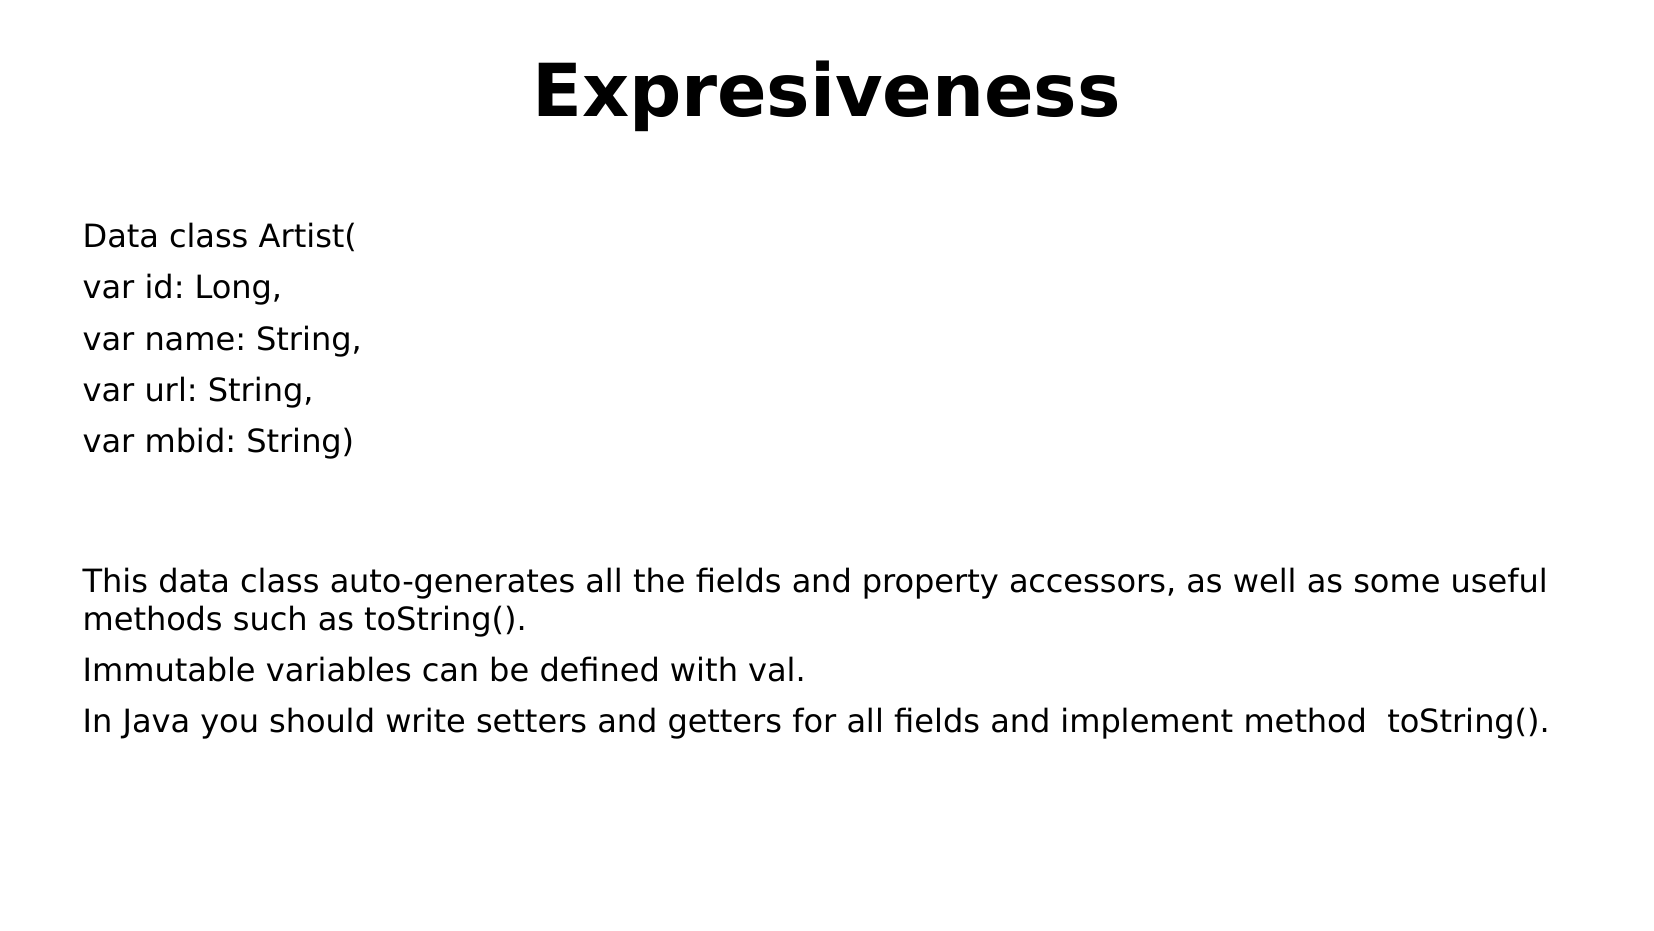

# Expresiveness
Data class Artist(
var id: Long,
var name: String,
var url: String,
var mbid: String)
This data class auto-generates all the fields and property accessors, as well as some useful methods such as toString().
Immutable variables can be defined with val.
In Java you should write setters and getters for all fields and implement method toString().